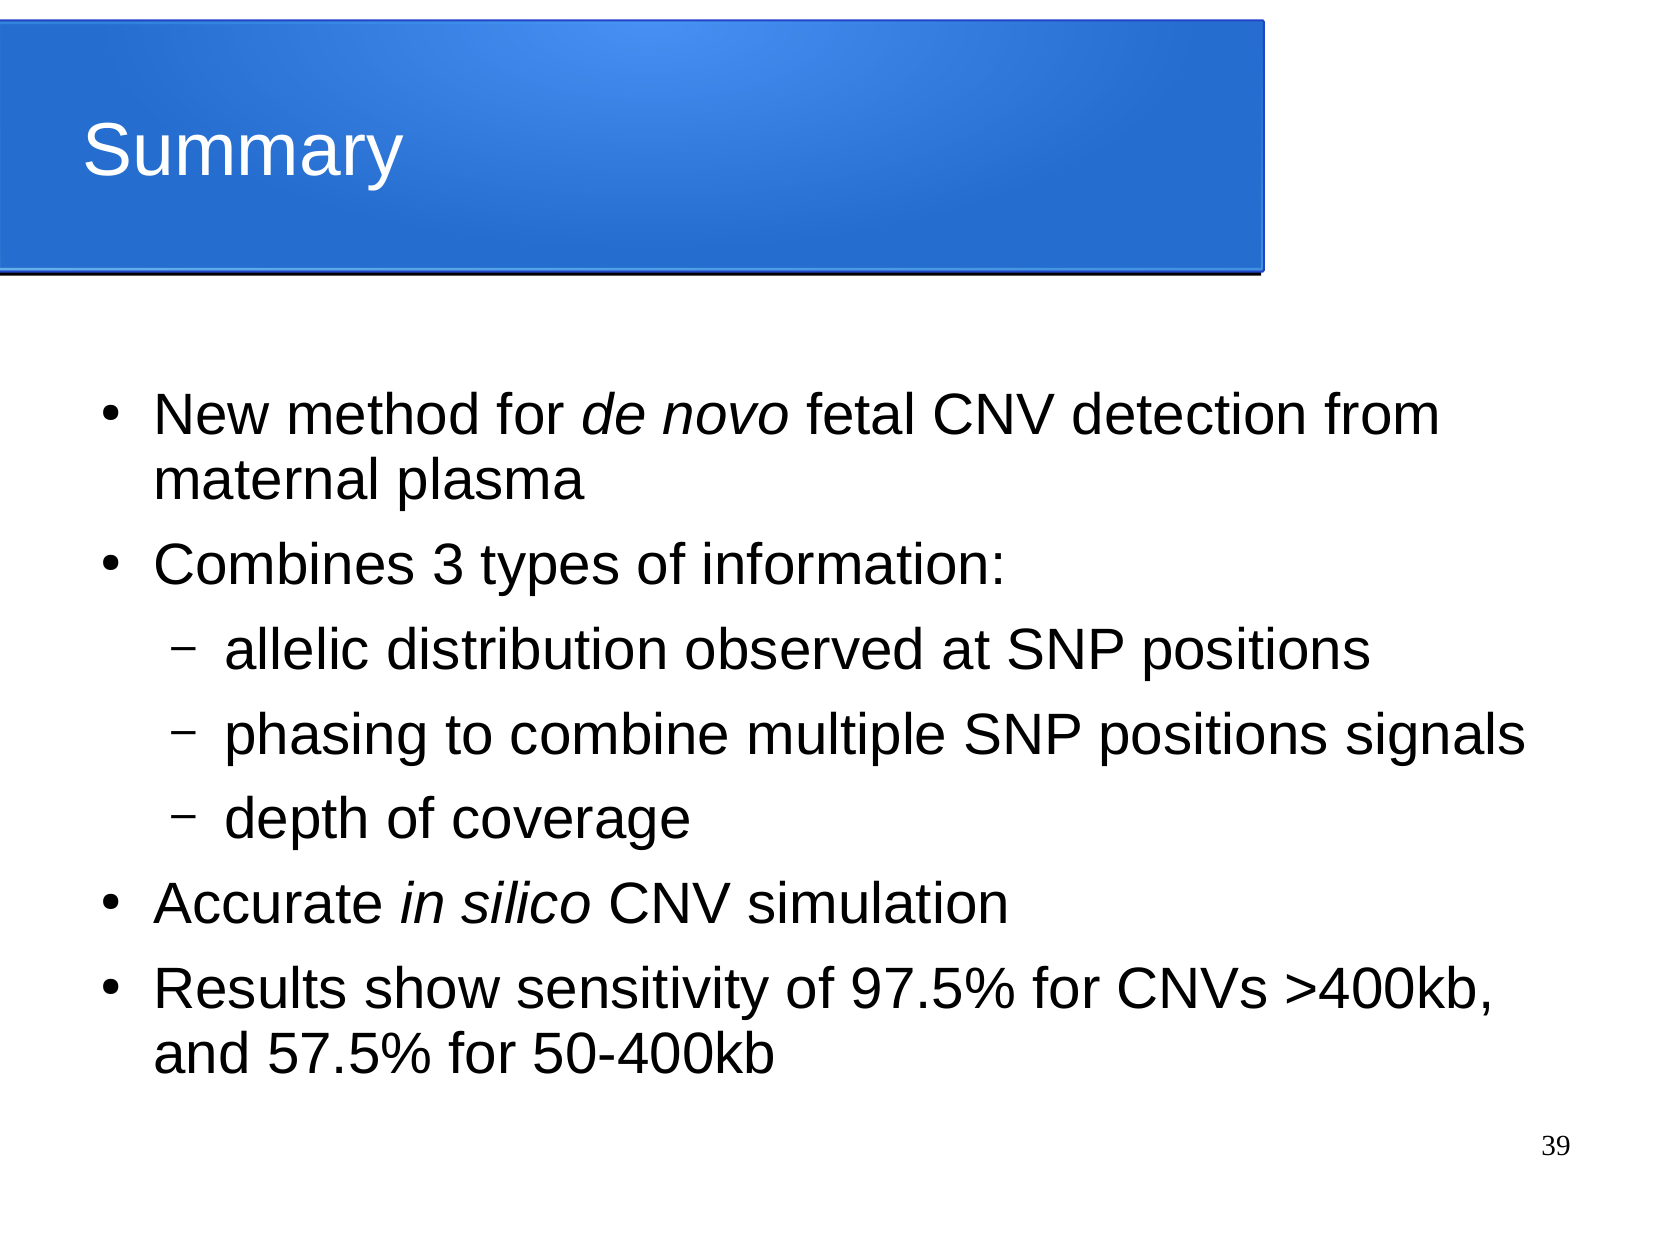

# Summary
New method for de novo fetal CNV detection from maternal plasma
Combines 3 types of information:
allelic distribution observed at SNP positions
phasing to combine multiple SNP positions signals
depth of coverage
Accurate in silico CNV simulation
Results show sensitivity of 97.5% for CNVs >400kb, and 57.5% for 50-400kb
39